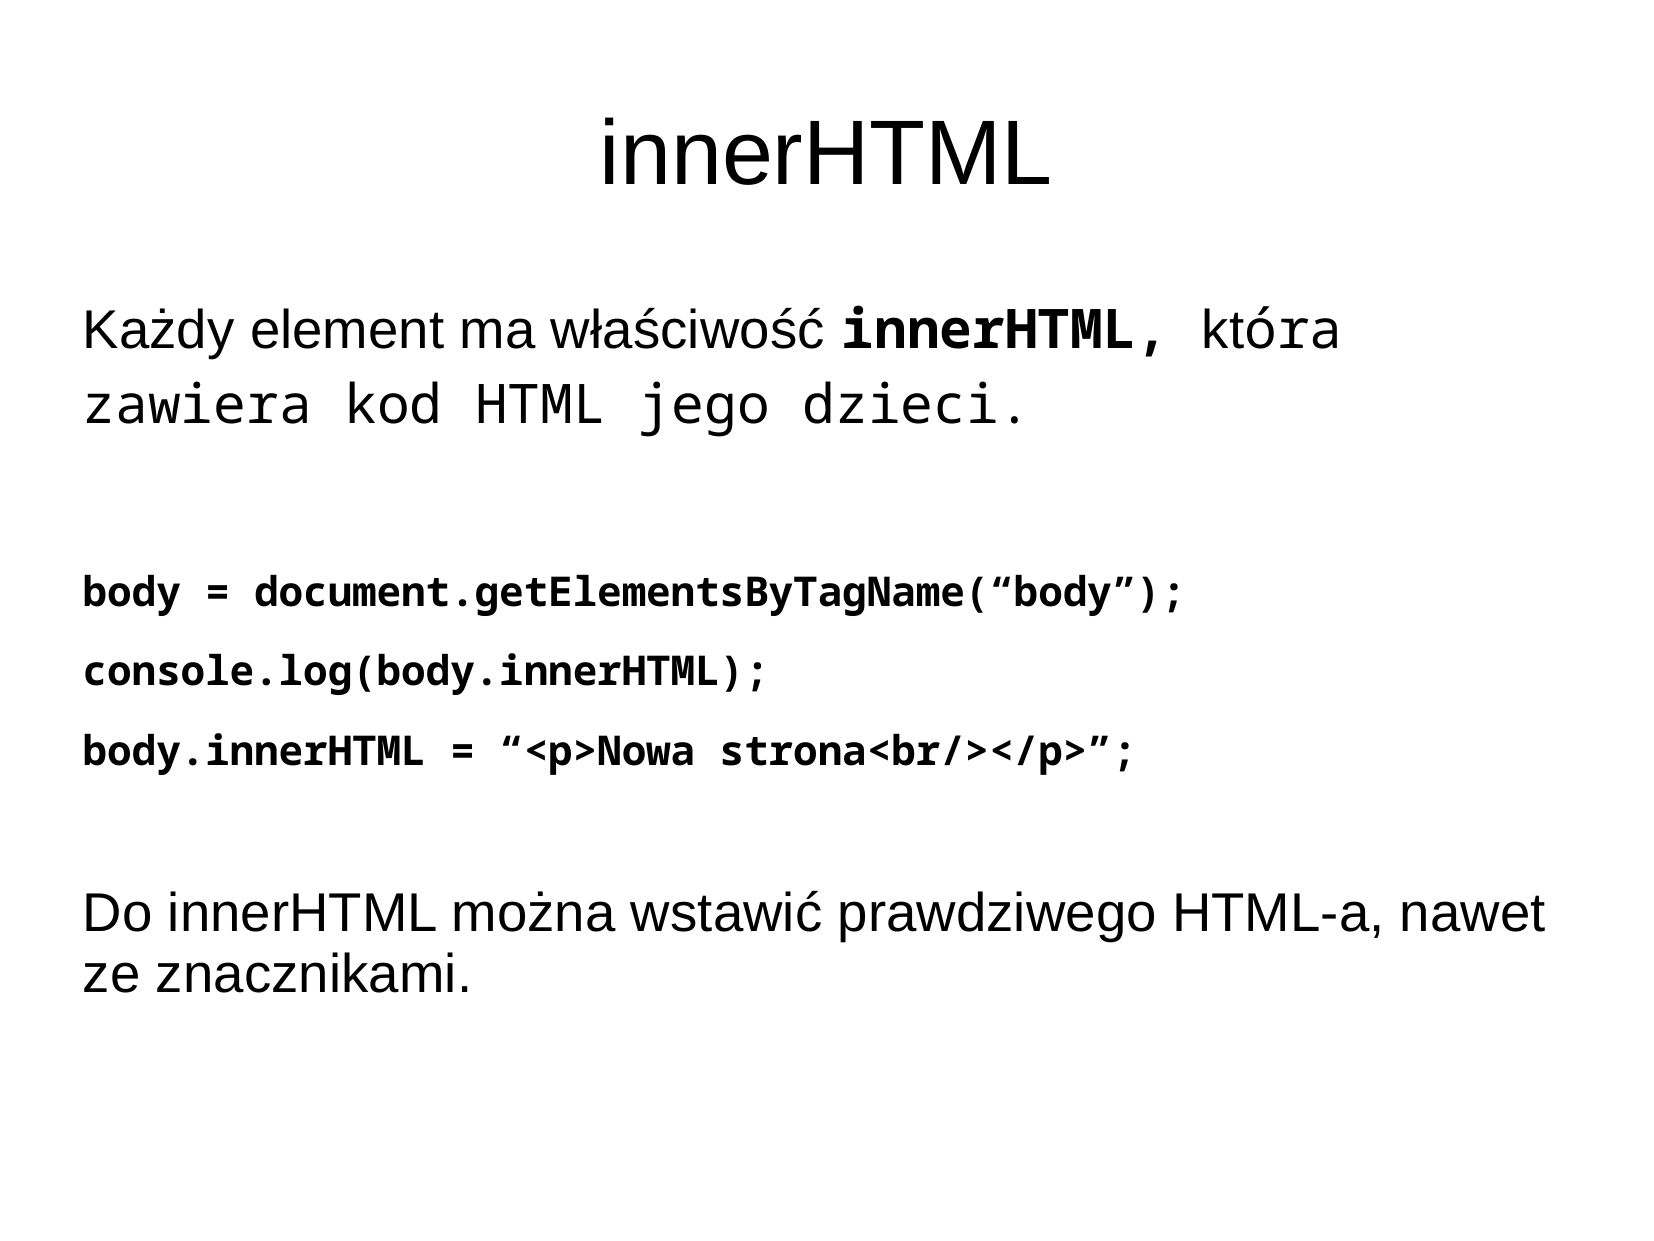

# innerHTML
Każdy element ma właściwość innerHTML, która zawiera kod HTML jego dzieci.
body = document.getElementsByTagName(“body”);
console.log(body.innerHTML);
body.innerHTML = “<p>Nowa strona<br/></p>”;
Do innerHTML można wstawić prawdziwego HTML-a, nawet ze znacznikami.